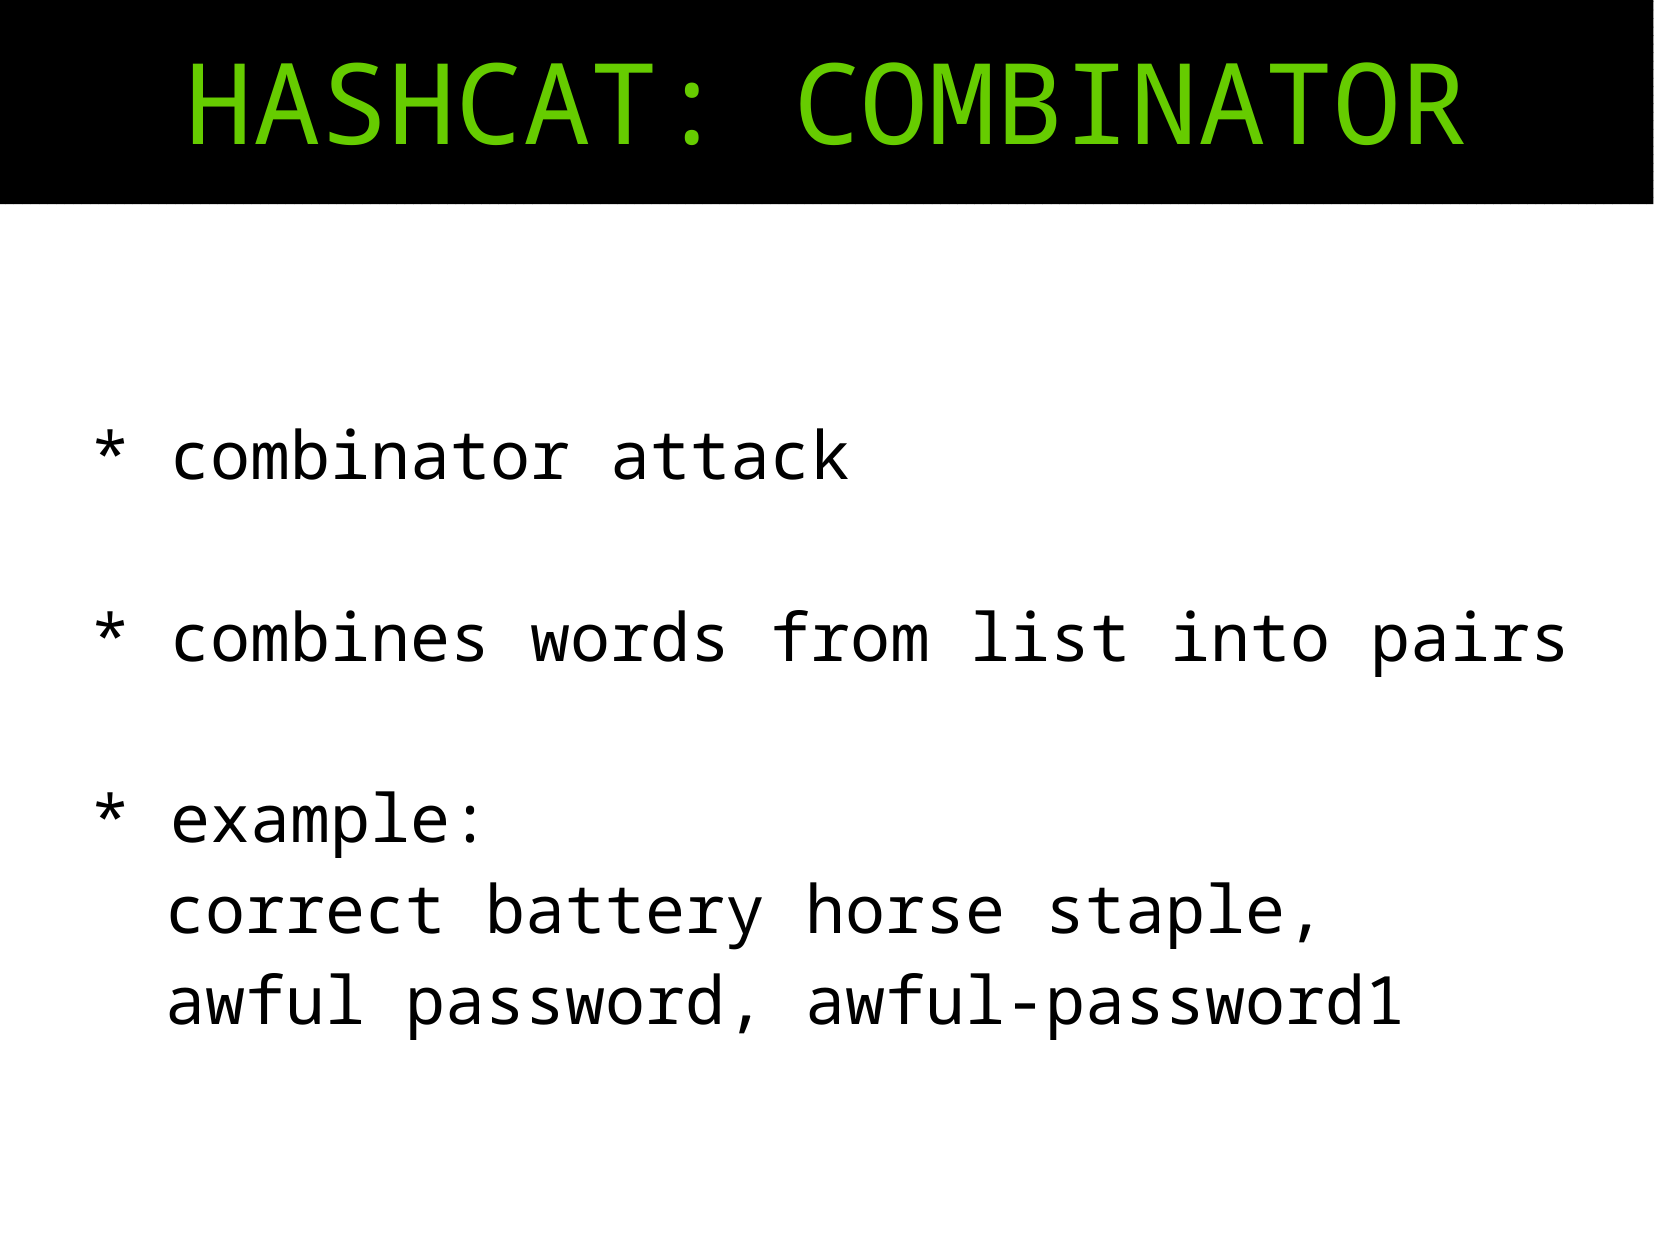

# HASHCAT: COMBINATOR
* combinator attack
* combines words from list into pairs
* example:
	correct battery horse staple,
	awful password, awful-password1